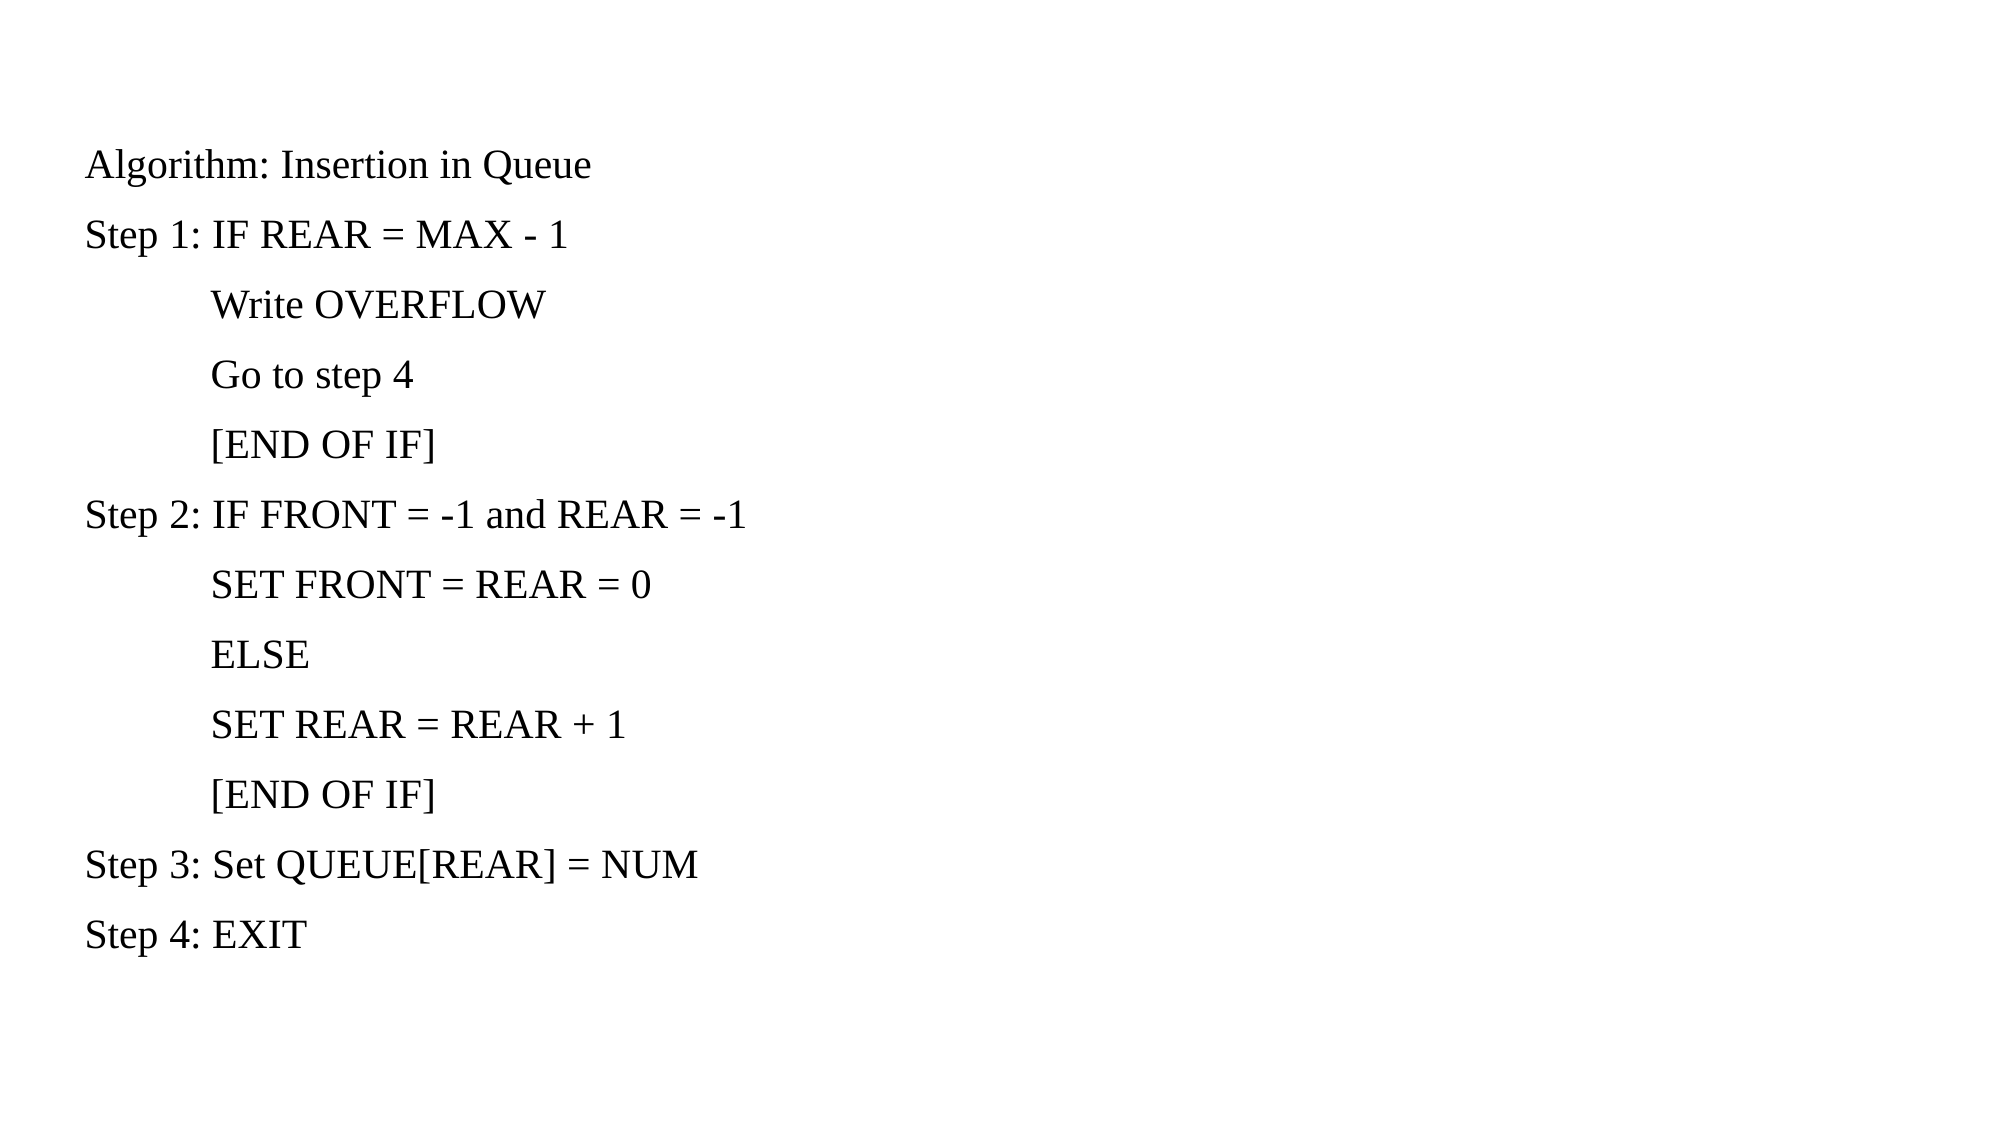

# Algorithm: Insertion in Queue
Step 1: IF REAR = MAX - 1
 Write OVERFLOW
 Go to step 4
 [END OF IF]
Step 2: IF FRONT = -1 and REAR = -1
 SET FRONT = REAR = 0
 ELSE
 SET REAR = REAR + 1
 [END OF IF]
Step 3: Set QUEUE[REAR] = NUM
Step 4: EXIT